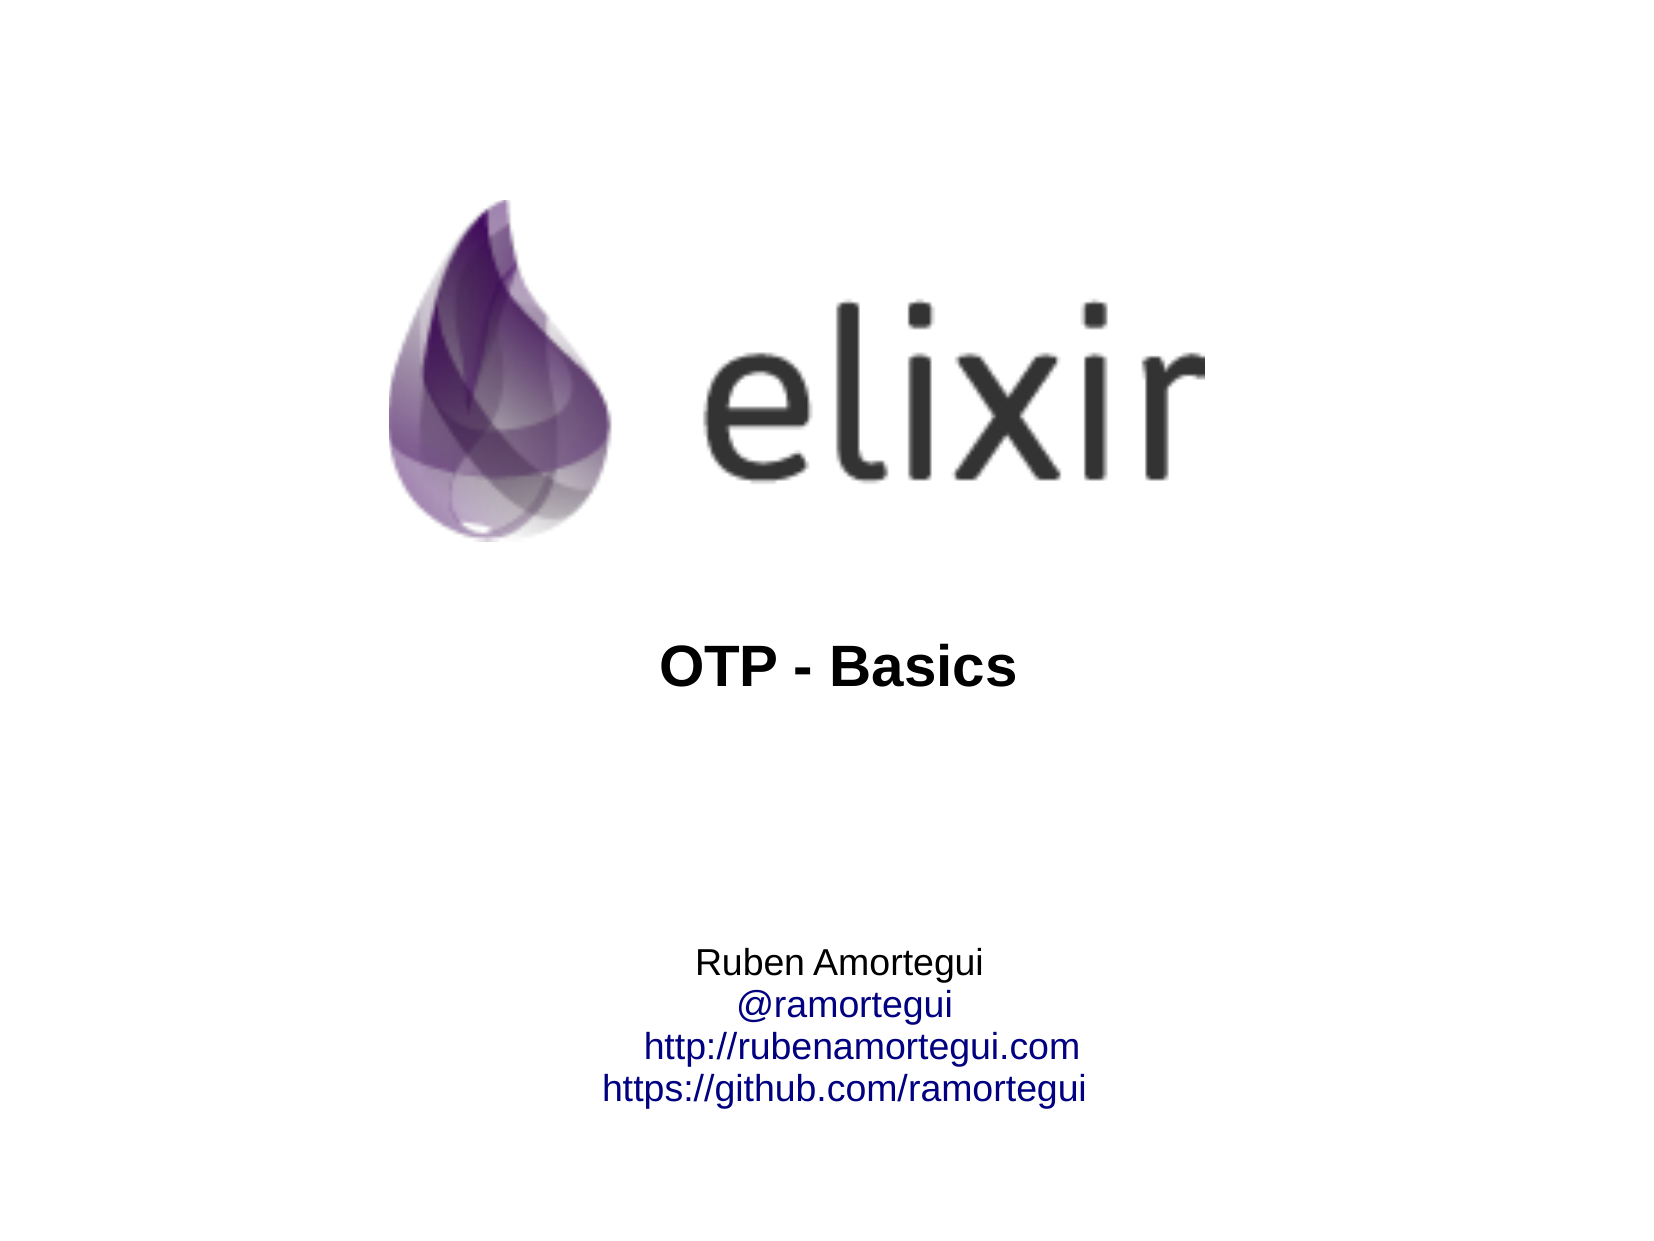

OTP - Basics
Ruben Amortegui
@ramortegui
http://rubenamortegui.com
https://github.com/ramortegui